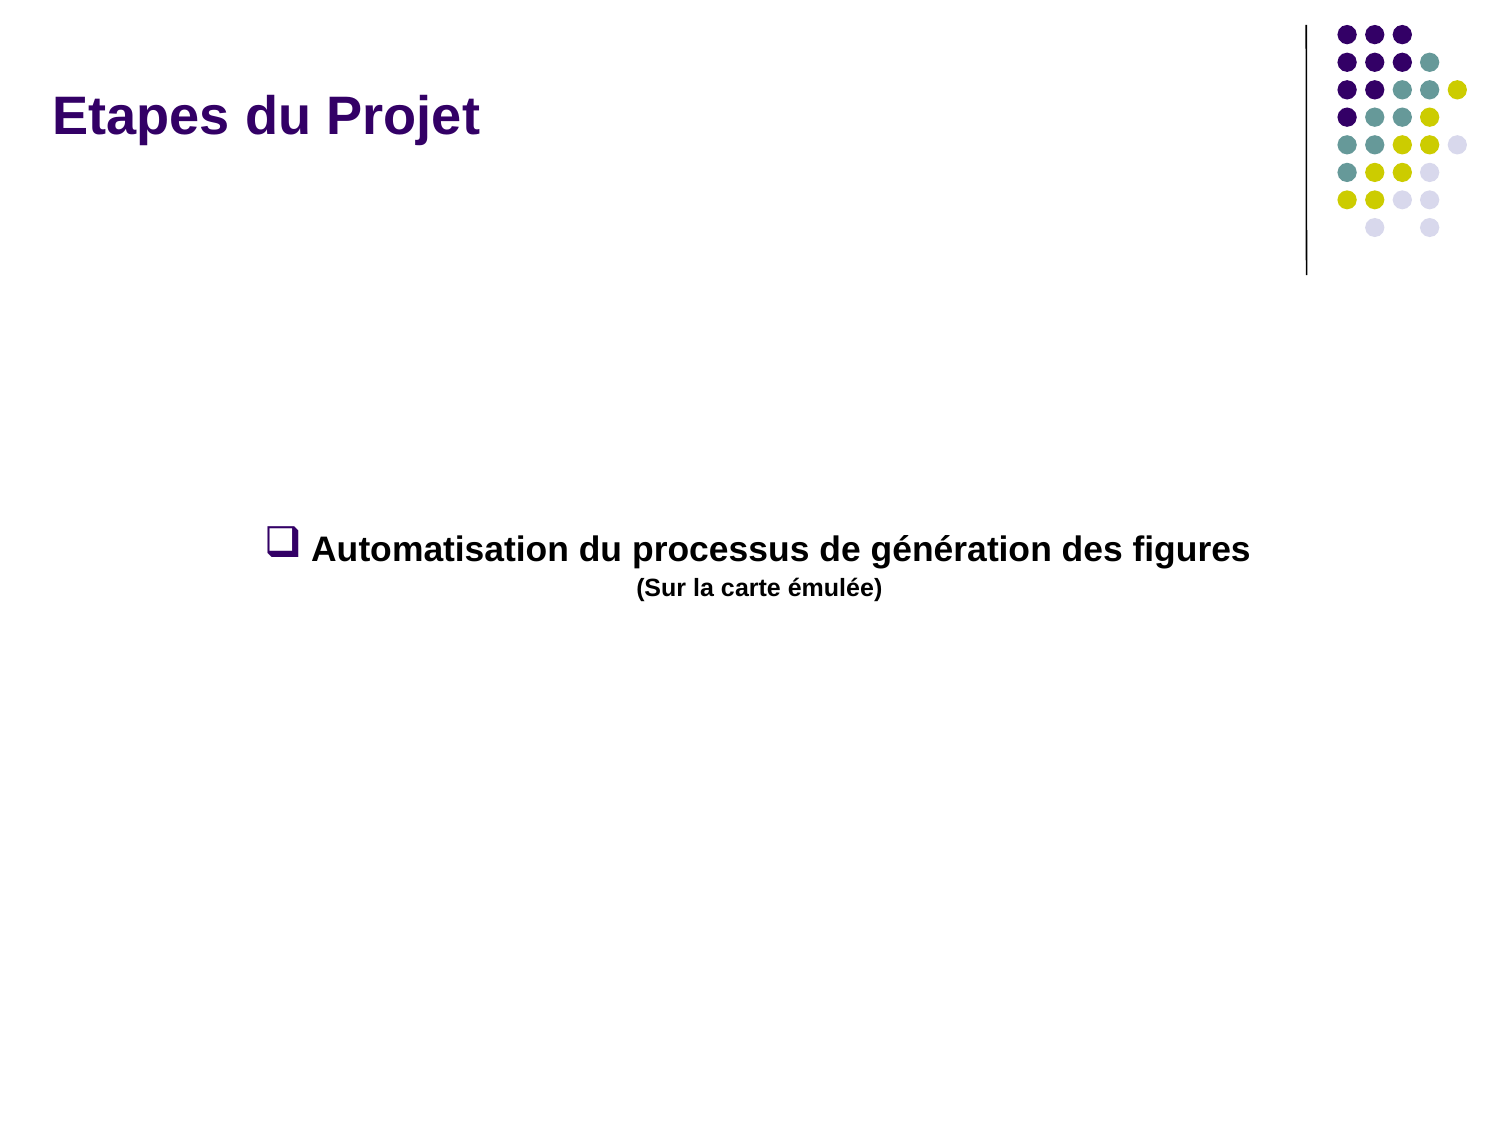

Etapes du Projet
Automatisation du processus de génération des figures
(Sur la carte émulée)